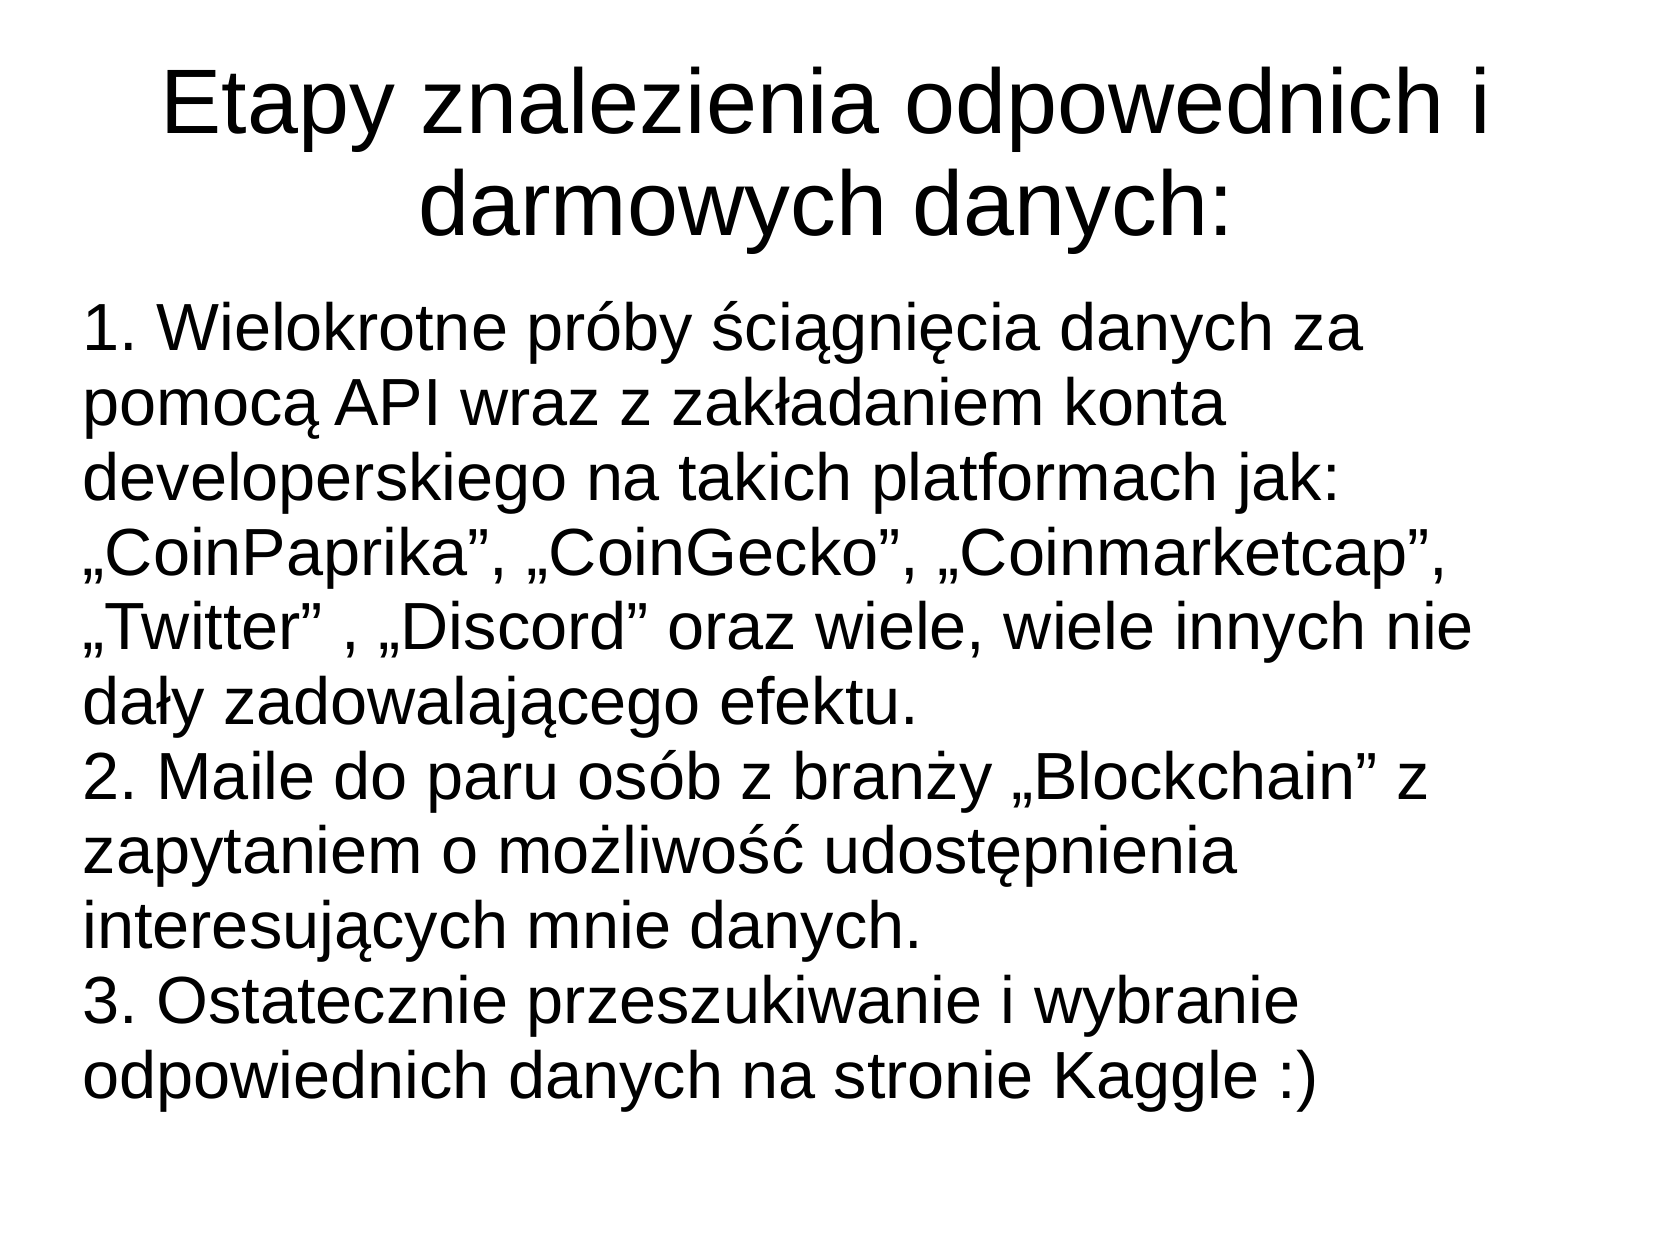

# Etapy znalezienia odpowednich i darmowych danych:
1. Wielokrotne próby ściągnięcia danych za pomocą API wraz z zakładaniem konta developerskiego na takich platformach jak: „CoinPaprika”, „CoinGecko”, „Coinmarketcap”, „Twitter” , „Discord” oraz wiele, wiele innych nie dały zadowalającego efektu.
2. Maile do paru osób z branży „Blockchain” z zapytaniem o możliwość udostępnienia interesujących mnie danych.
3. Ostatecznie przeszukiwanie i wybranie odpowiednich danych na stronie Kaggle :)